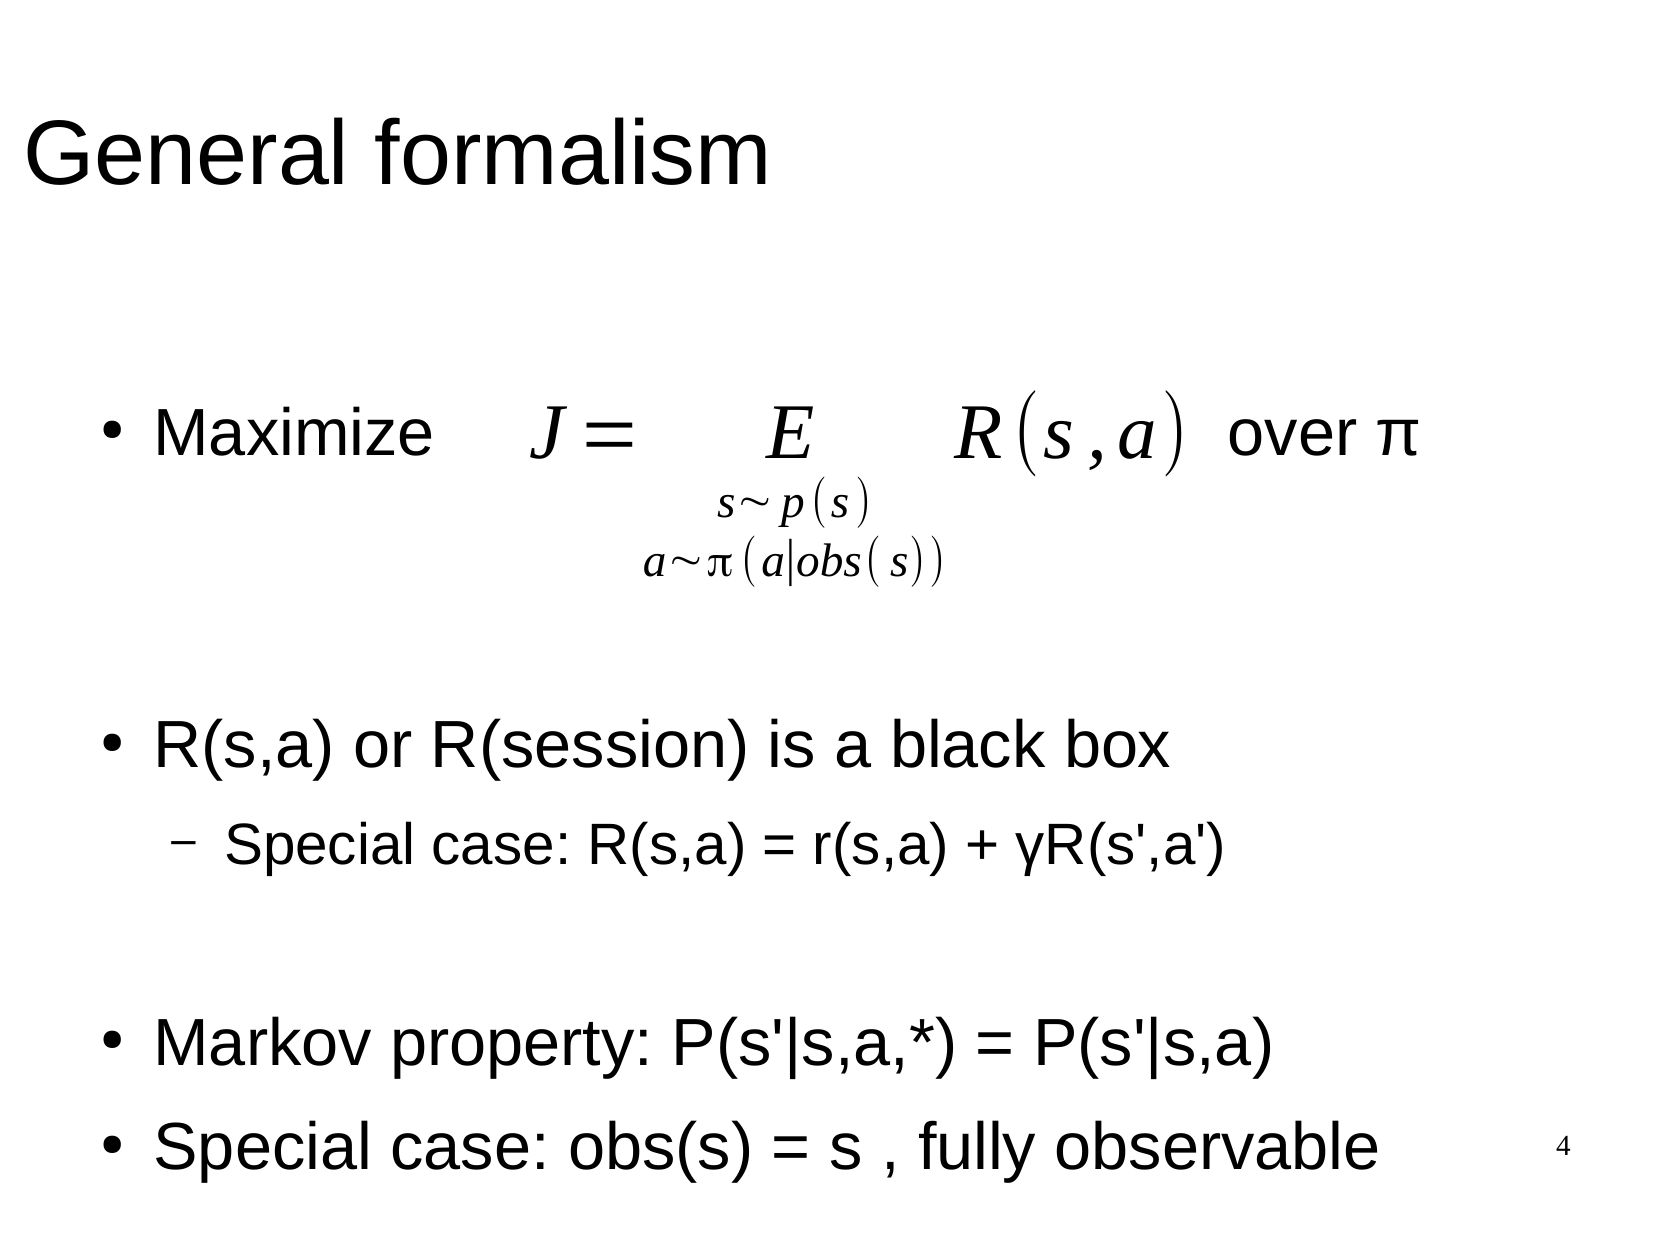

# General formalism
Maximize over π
R(s,a) or R(session) is a black box
Special case: R(s,a) = r(s,a) + γR(s',a')
Markov property: P(s'|s,a,*) = P(s'|s,a)
Special case: obs(s) = s , fully observable
4